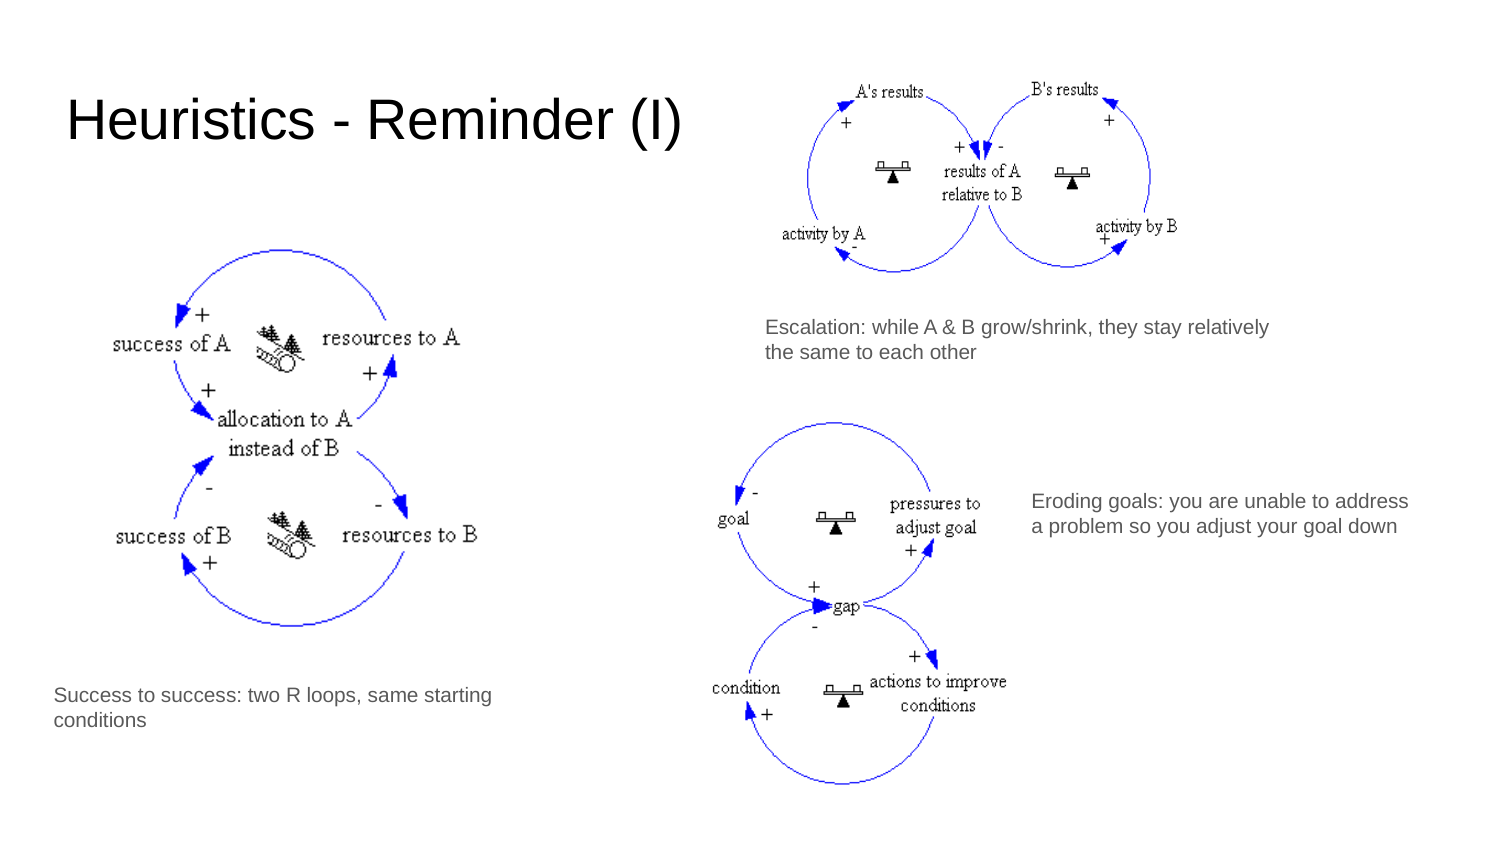

# Heuristics - Reminder (I)
Escalation: while A & B grow/shrink, they stay relatively the same to each other
Eroding goals: you are unable to address a problem so you adjust your goal down
Success to success: two R loops, same starting conditions